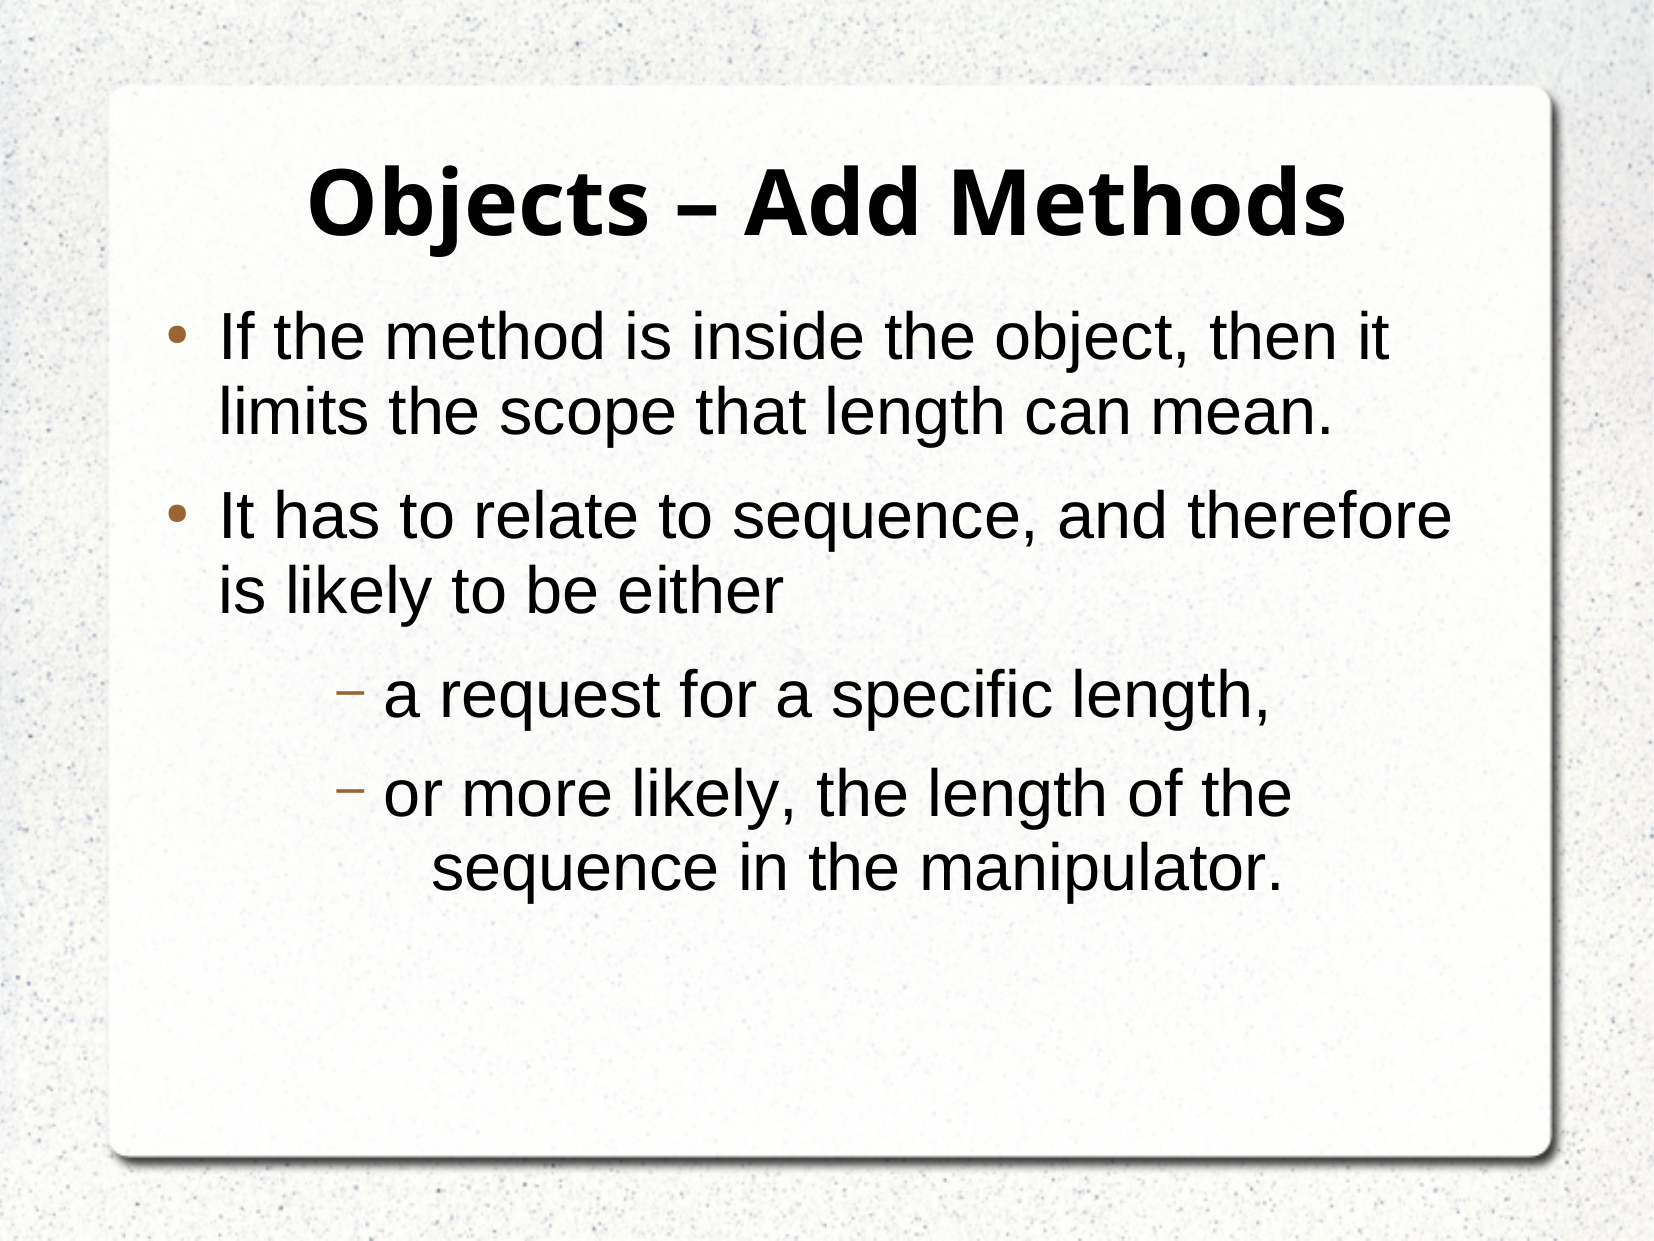

# Objects – Add Methods
If the method is inside the object, then it limits the scope that length can mean.
It has to relate to sequence, and therefore is likely to be either
a request for a specific length,
or more likely, the length of the sequence in the manipulator.